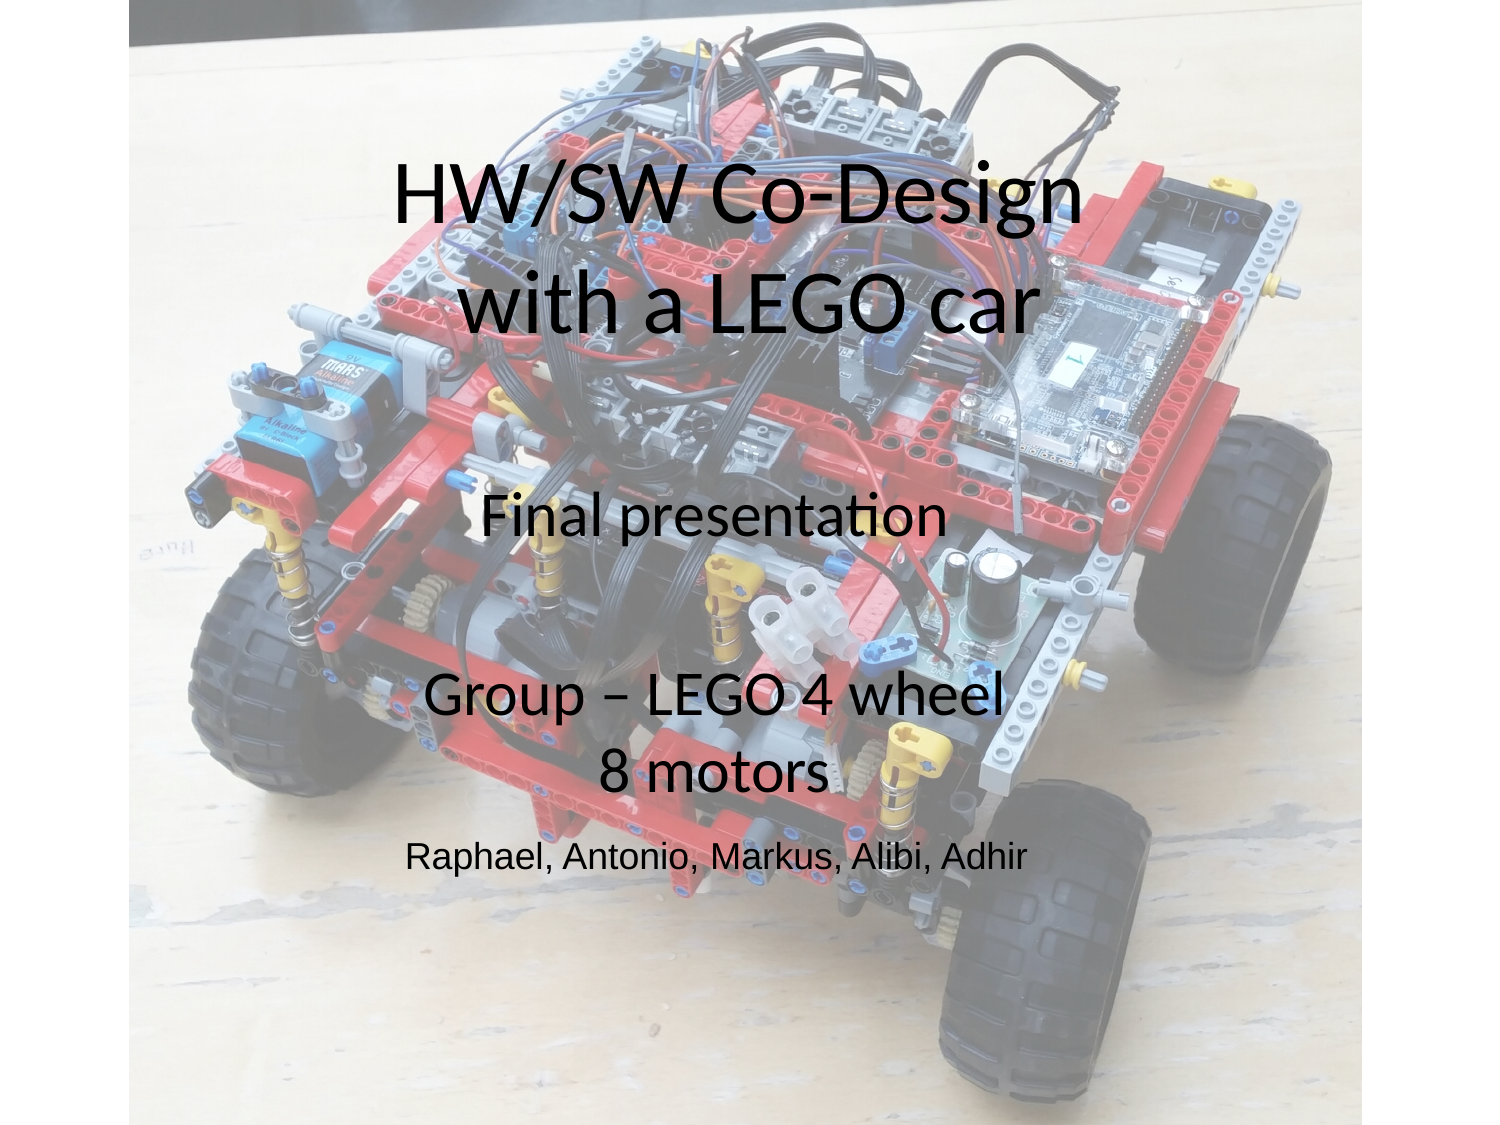

# HW/SW Co-Design with a LEGO car
Final presentation
Group – LEGO 4 wheel 8 motors
Raphael, Antonio, Markus, Alibi, Adhir